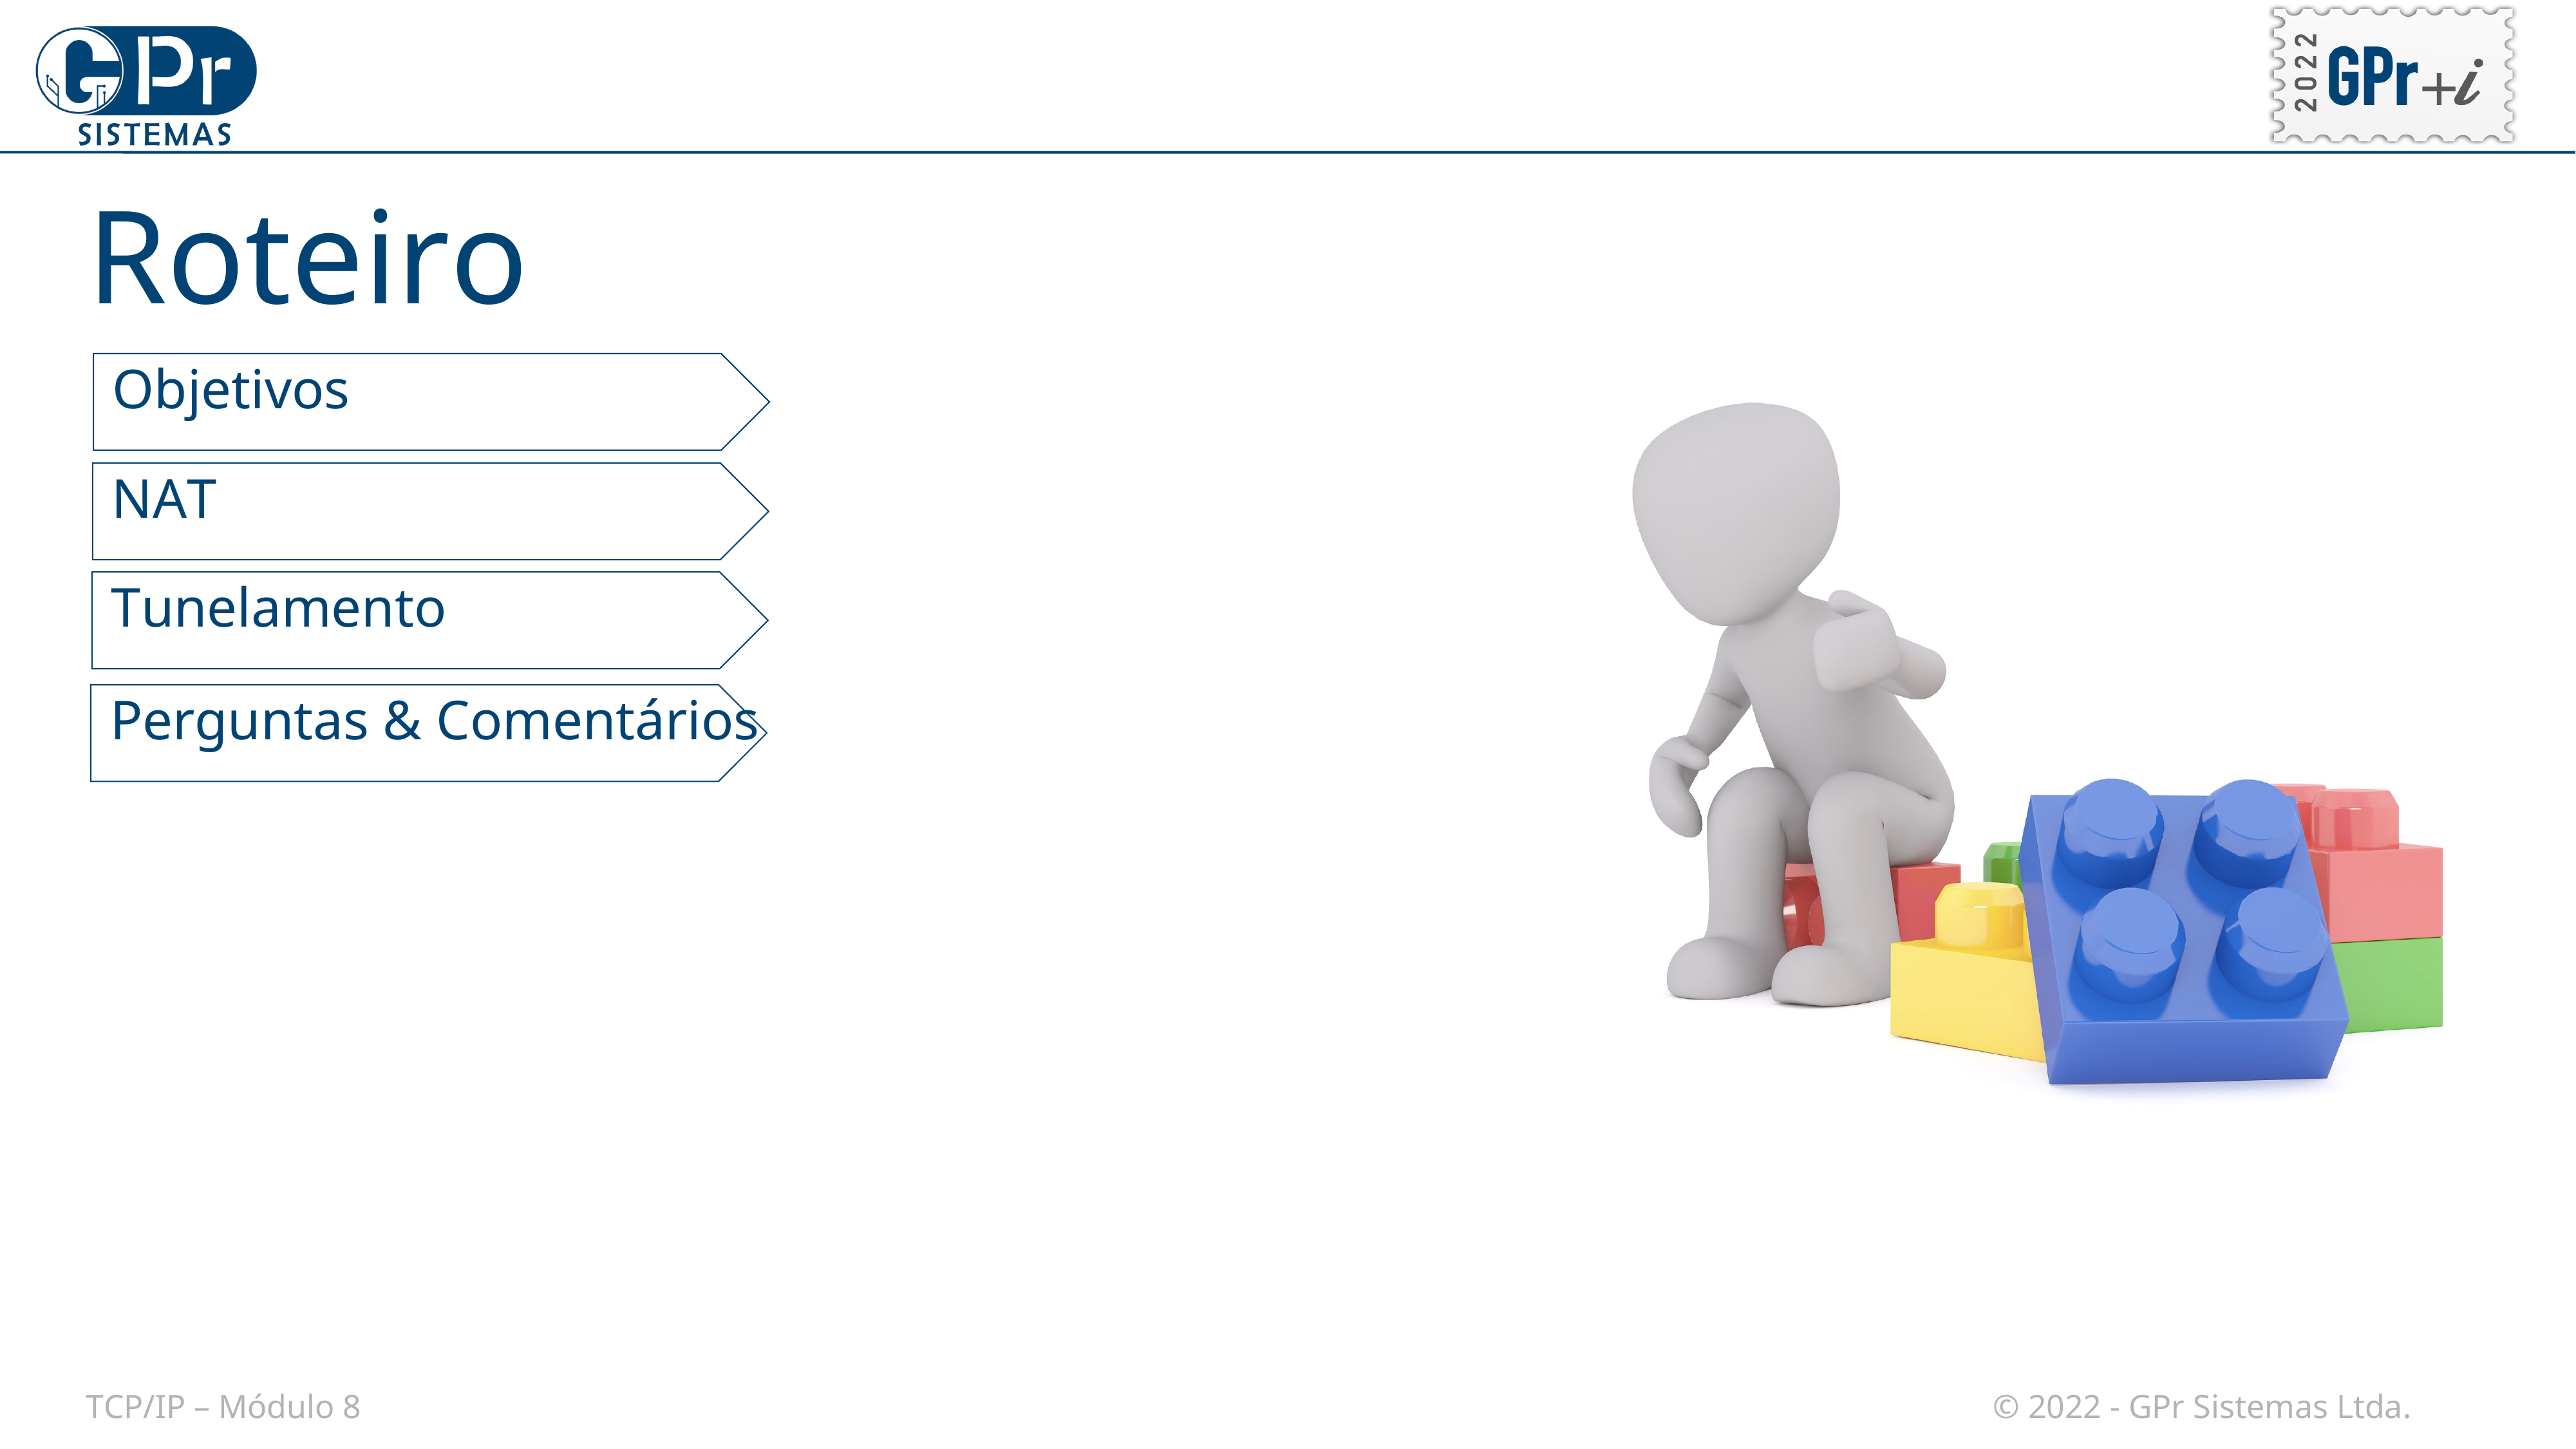

Roteiro
Objetivos
NAT
Tunelamento
Perguntas & Comentários